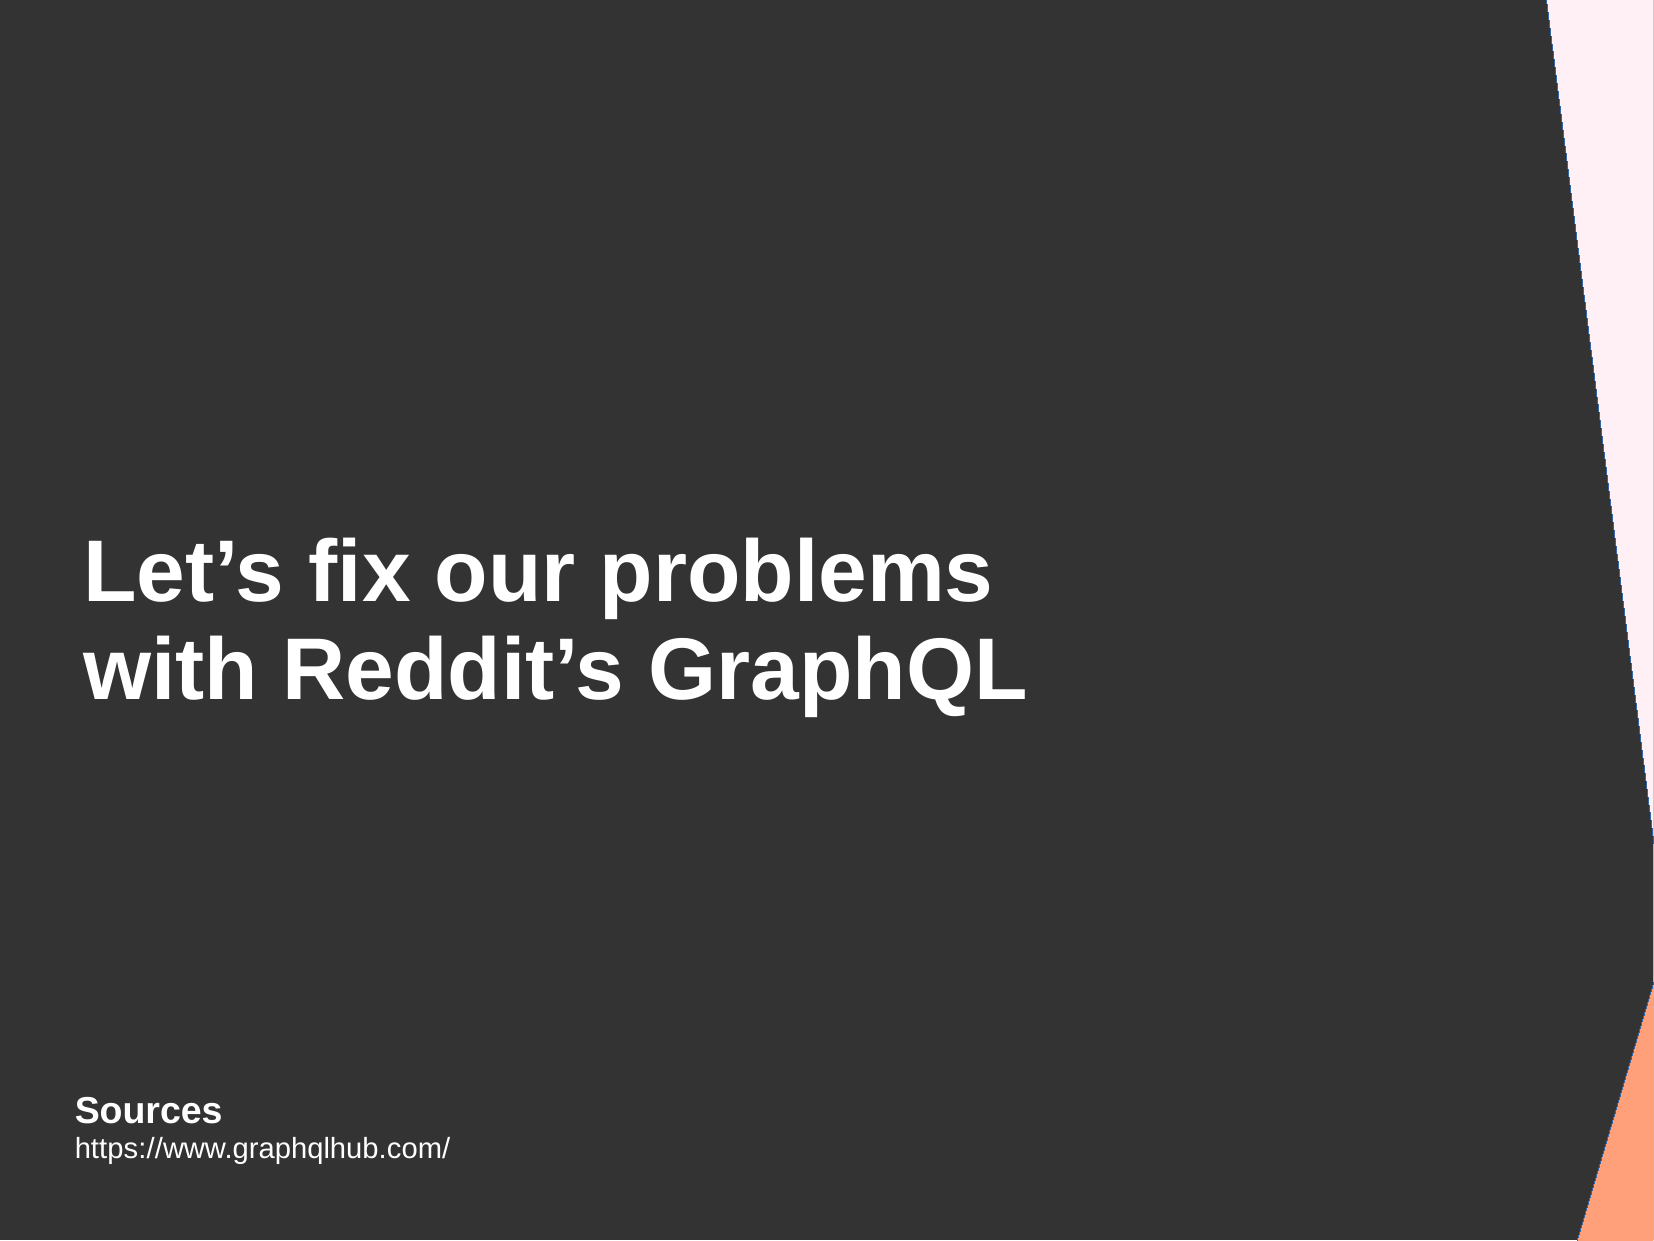

# Let’s fix our problems with Reddit’s GraphQL
Sources
https://www.graphqlhub.com/